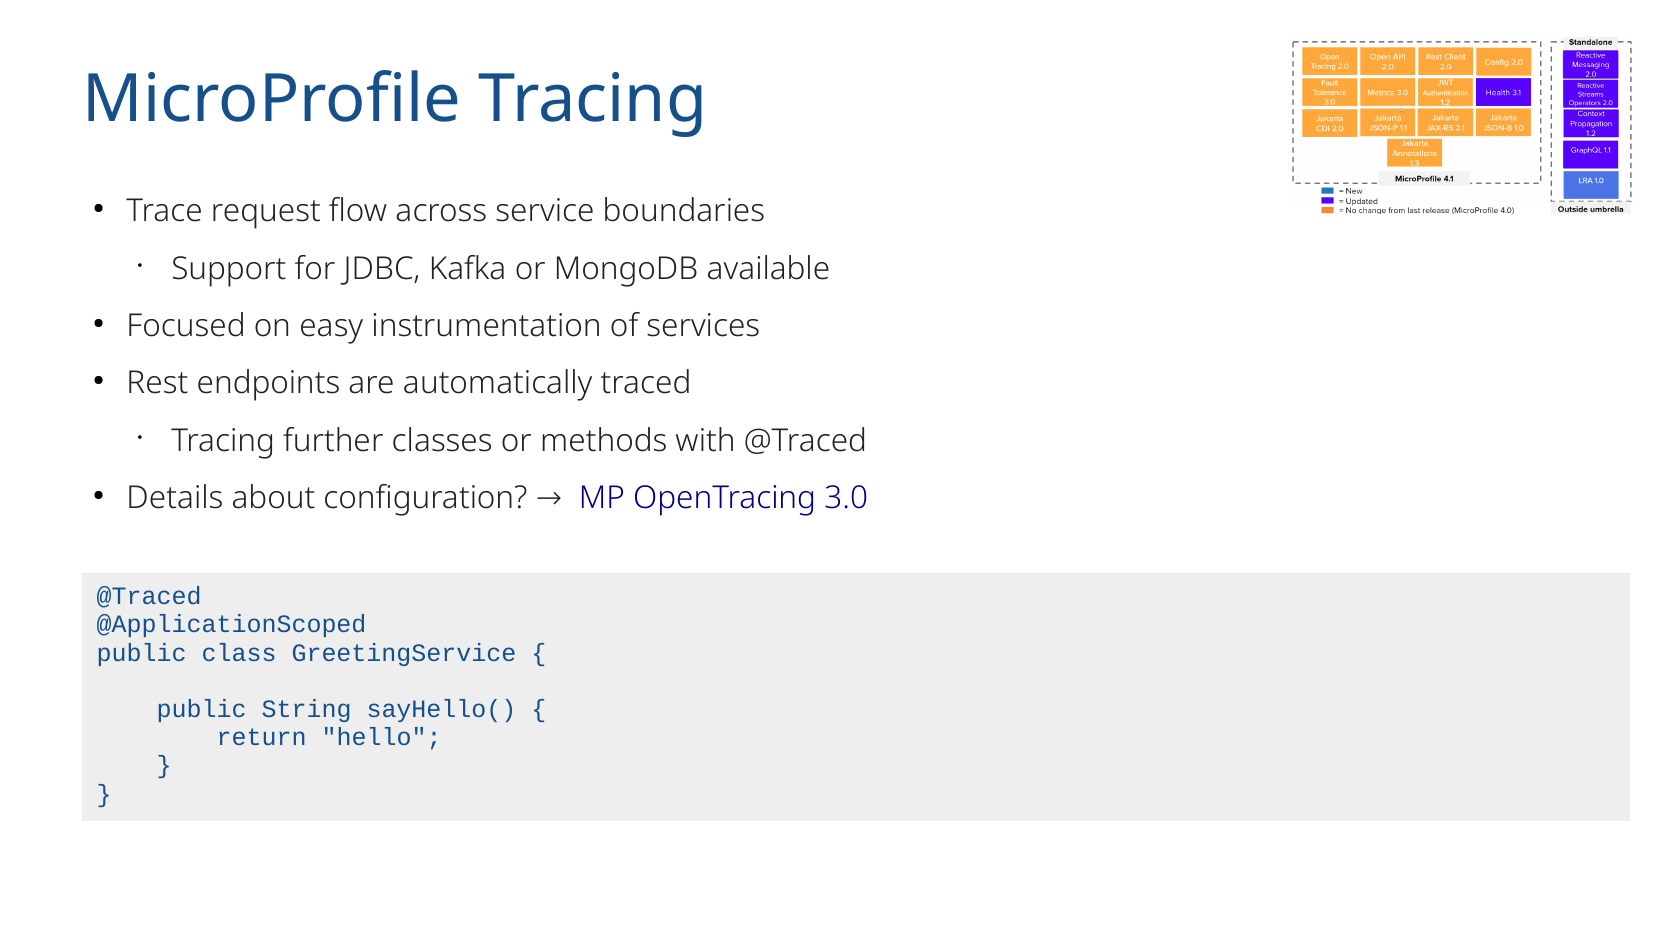

# MicroProfile Tracing
Trace request flow across service boundaries
Support for JDBC, Kafka or MongoDB available
Focused on easy instrumentation of services
Rest endpoints are automatically traced
Tracing further classes or methods with @Traced
Details about configuration? → MP OpenTracing 3.0
​@Traced
@ApplicationScoped
public class GreetingService {
 public String sayHello() {
 return "hello";
 }
}